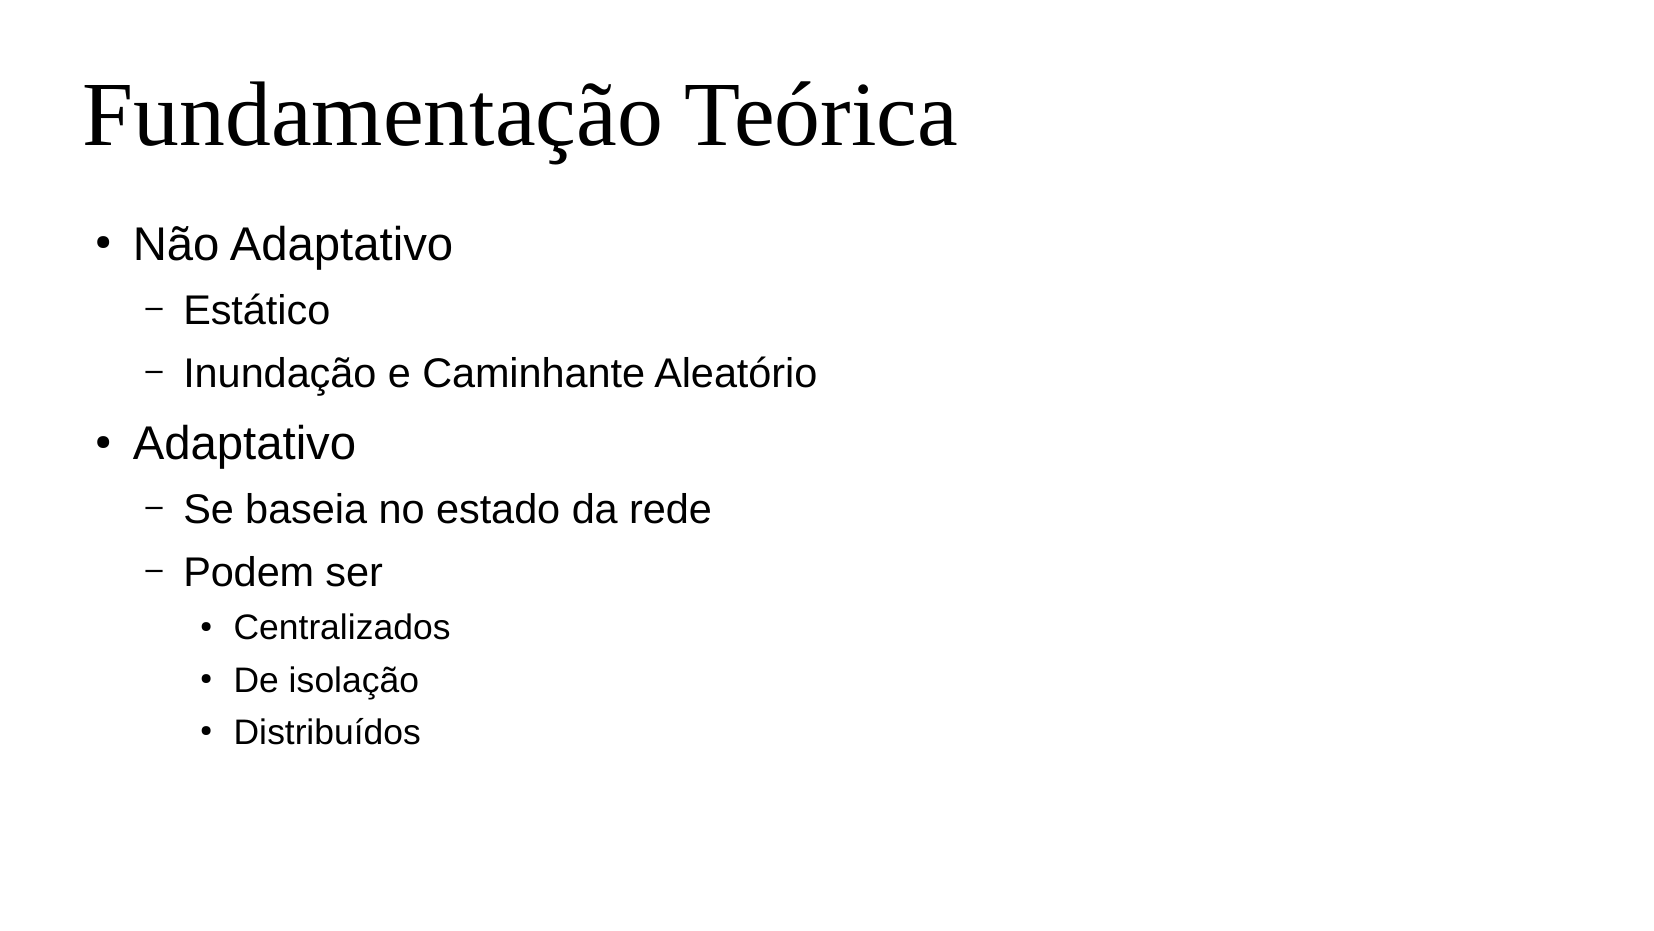

# Fundamentação Teórica
Não Adaptativo
Estático
Inundação e Caminhante Aleatório
Adaptativo
Se baseia no estado da rede
Podem ser
Centralizados
De isolação
Distribuídos